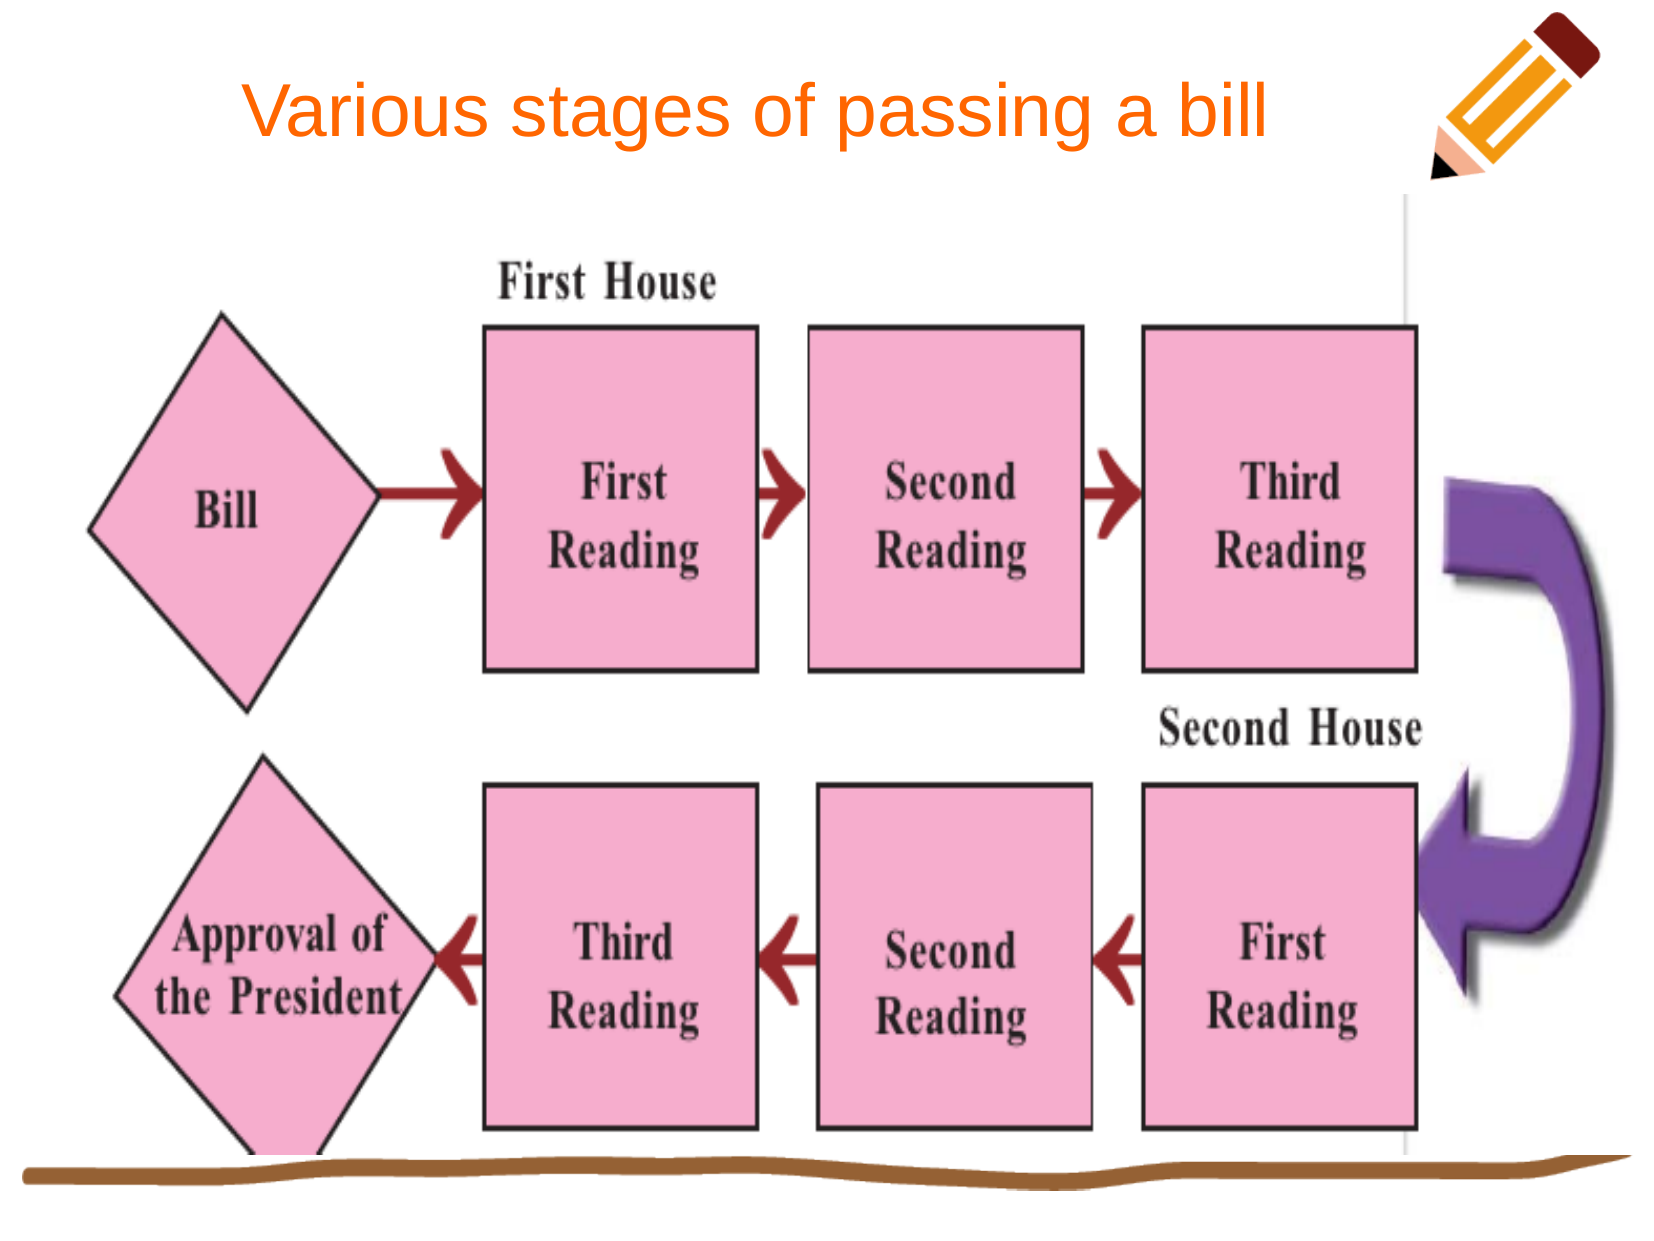

# Various stages of passing a bill